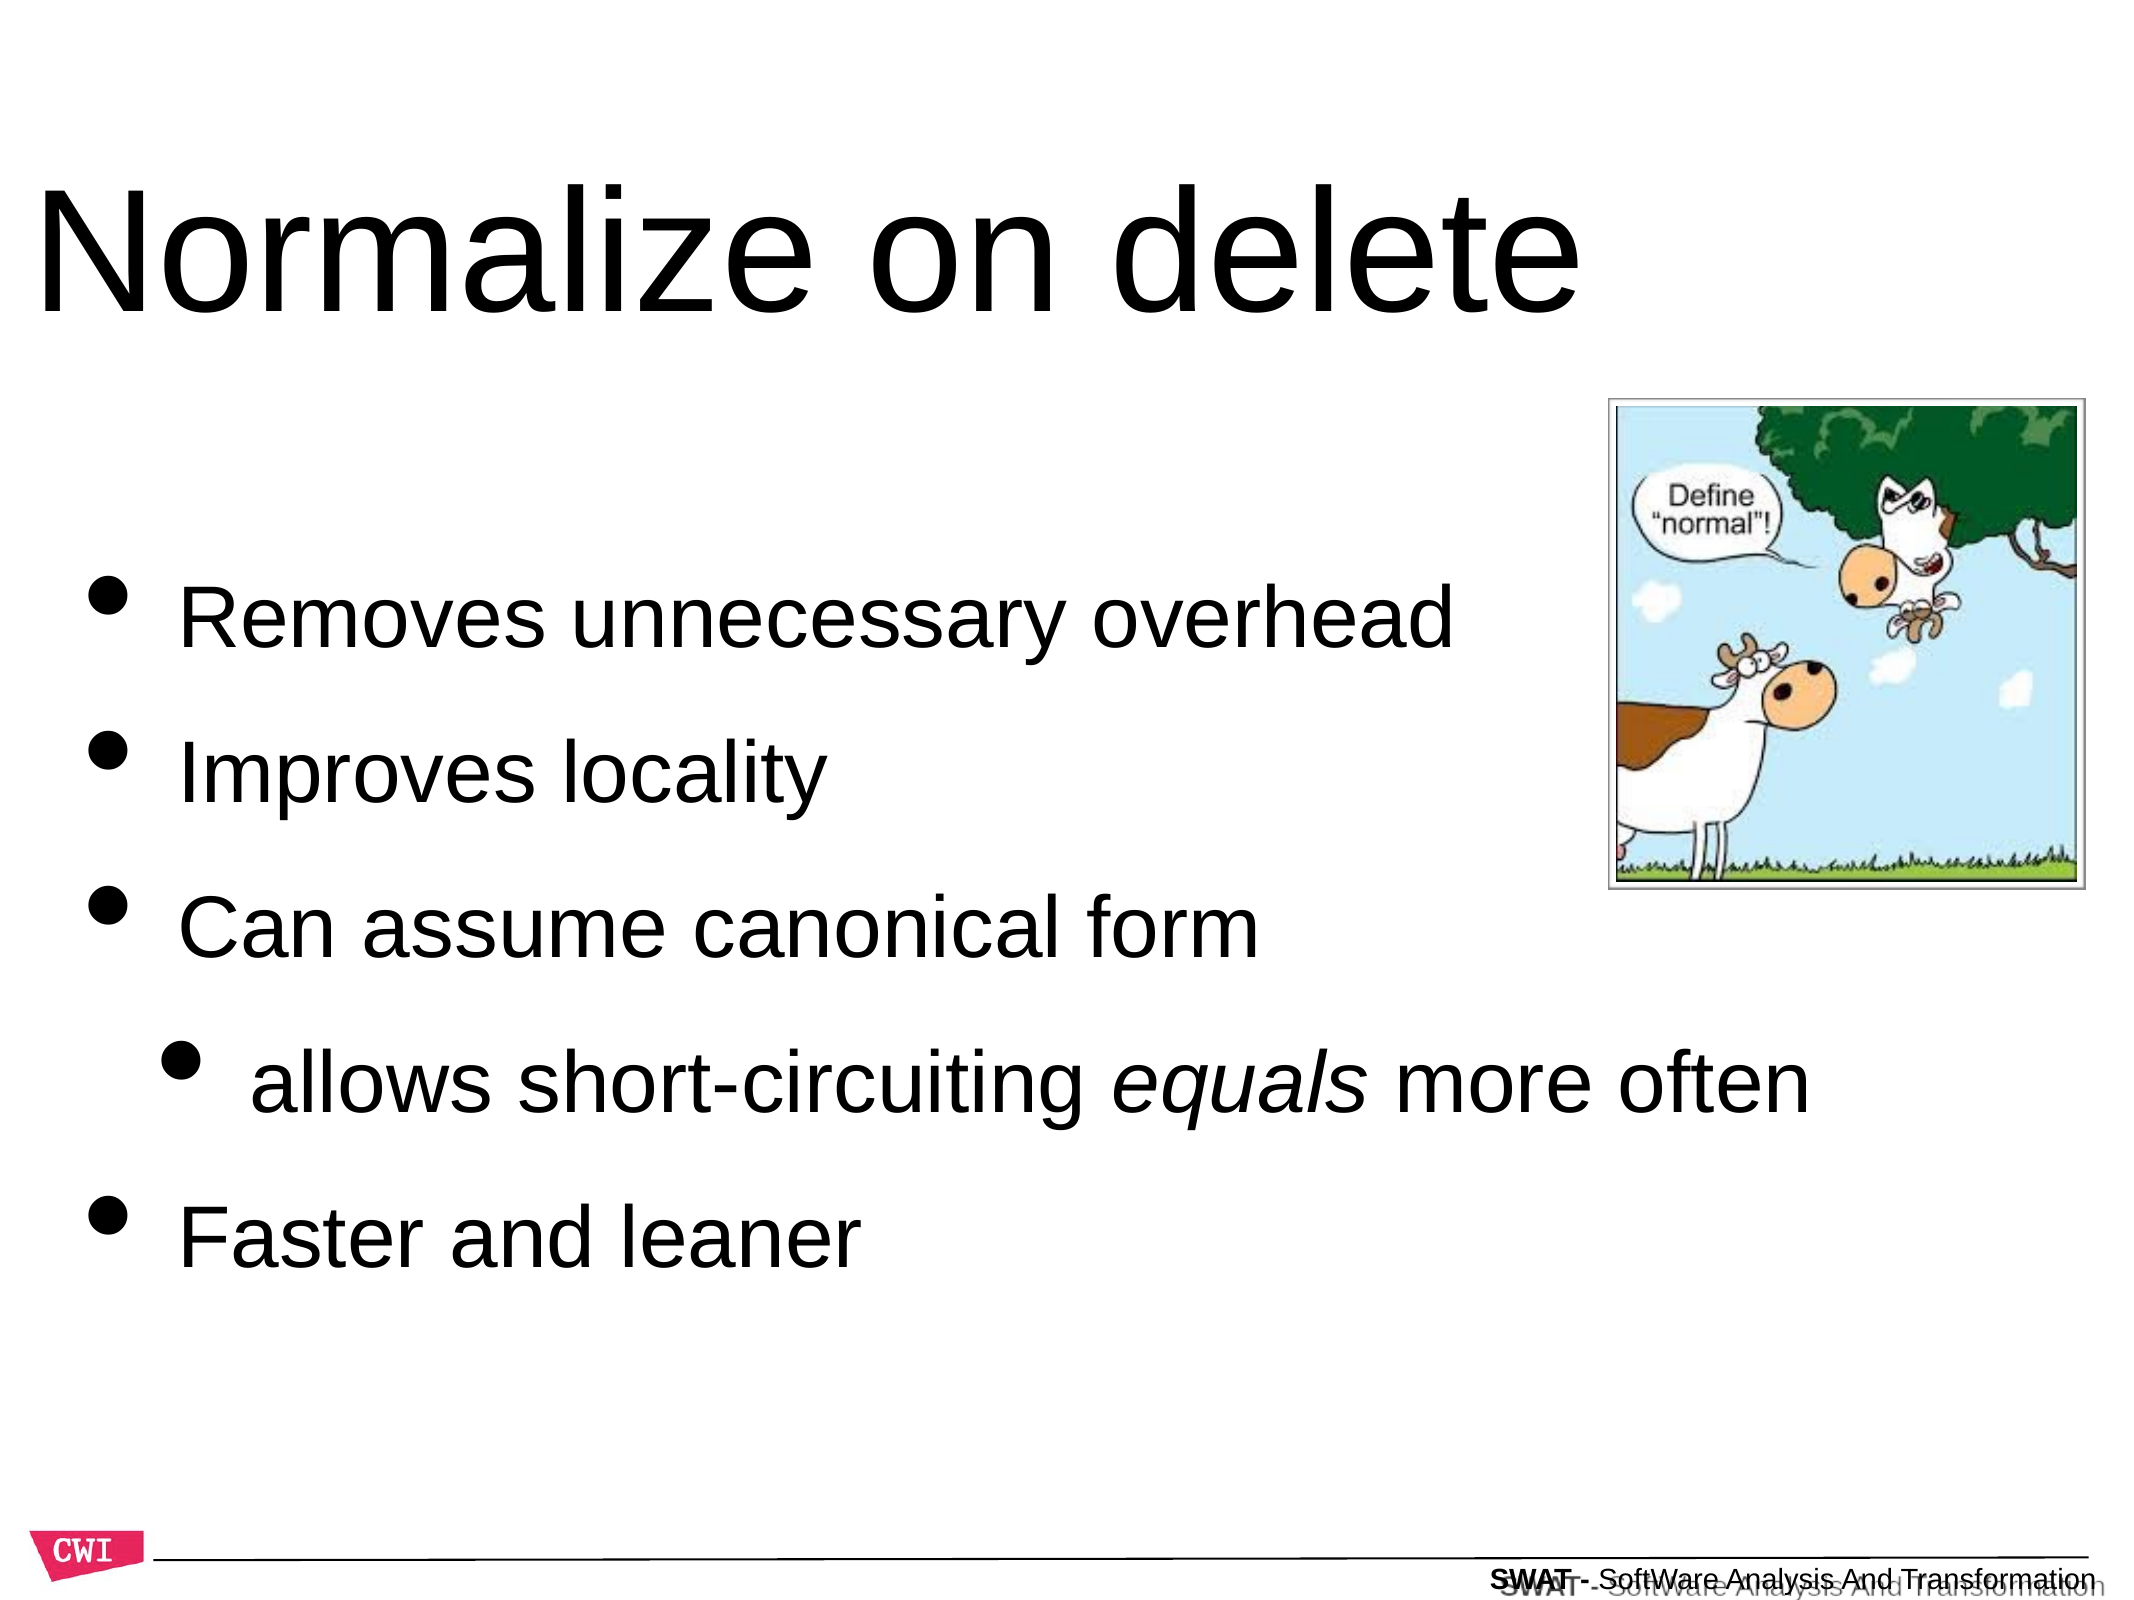

# Normalize on delete
Removes unnecessary overhead
Improves locality
Can assume canonical form
allows short-circuiting equals more often
Faster and leaner